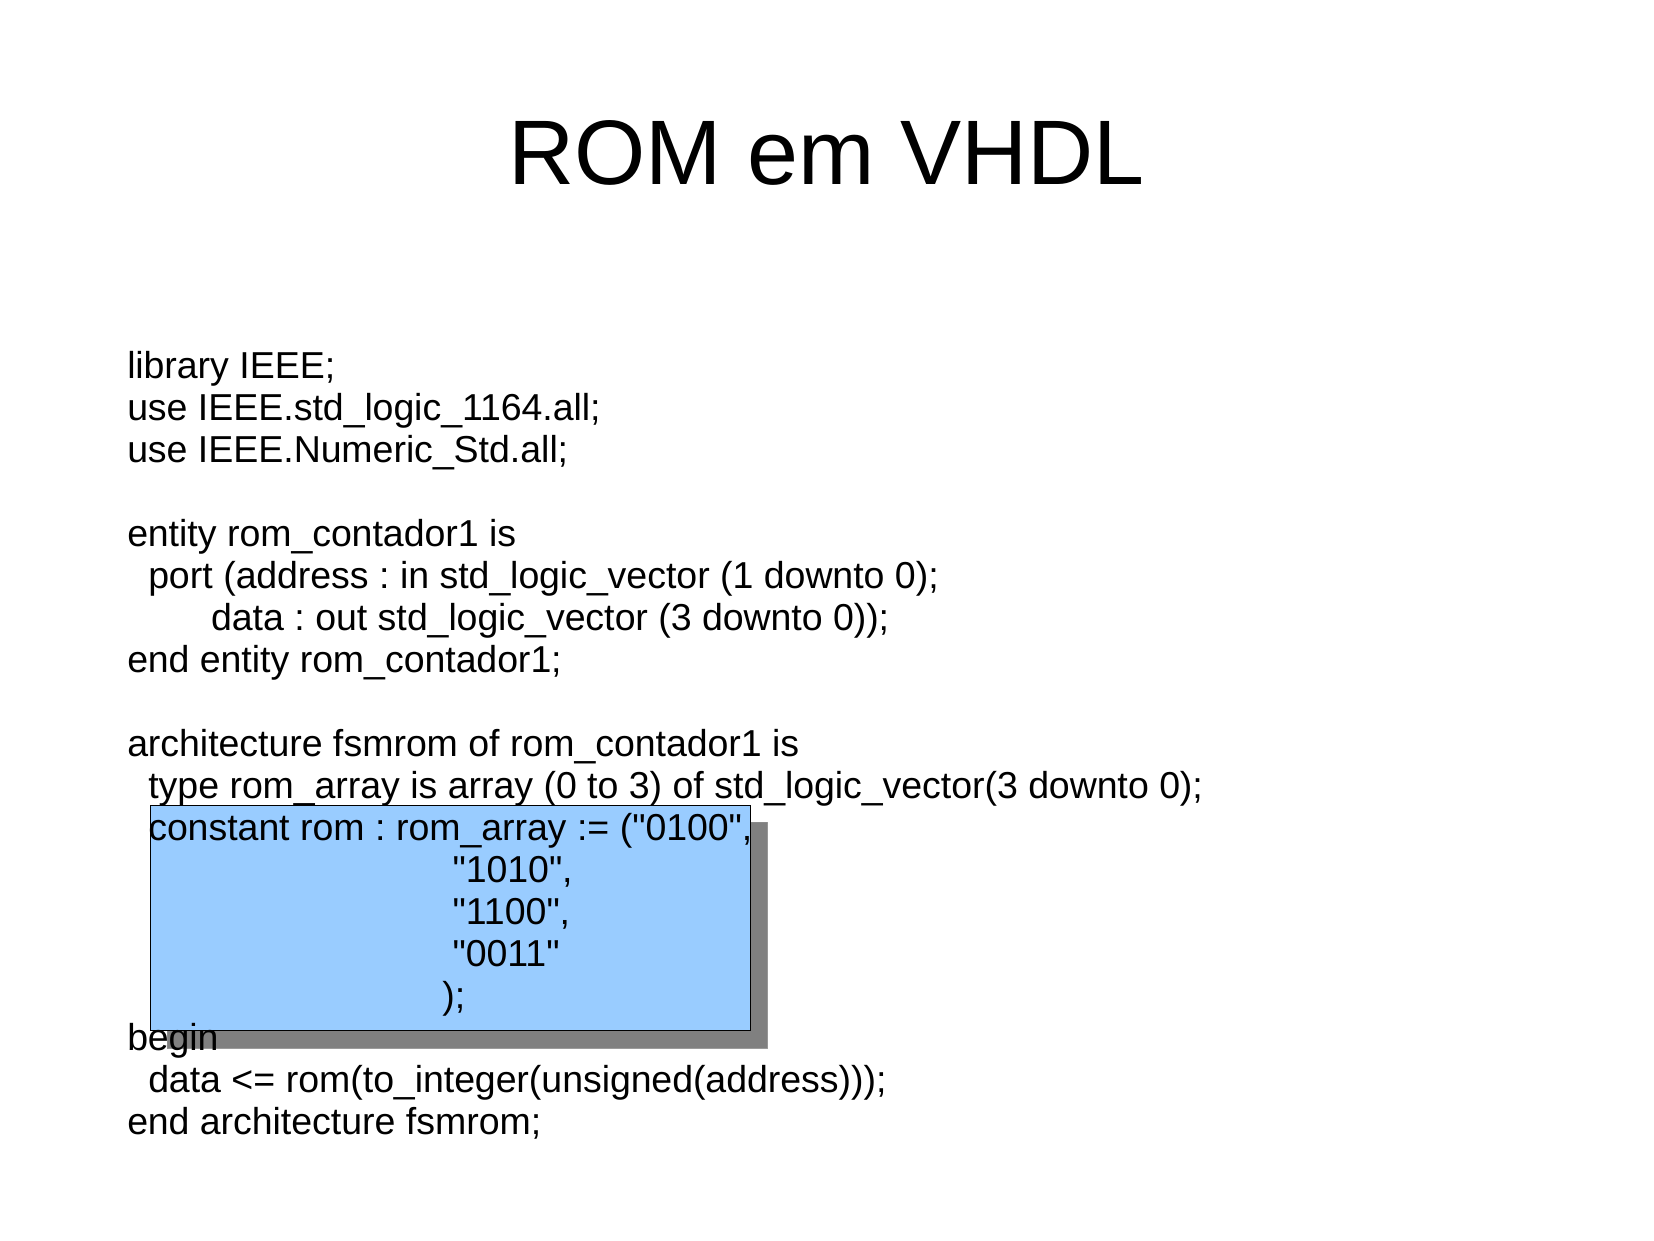

# ROM em VHDL
library IEEE;
use IEEE.std_logic_1164.all;
use IEEE.Numeric_Std.all;
entity rom_contador1 is
 port (address : in std_logic_vector (1 downto 0);
 data : out std_logic_vector (3 downto 0));
end entity rom_contador1;
architecture fsmrom of rom_contador1 is
 type rom_array is array (0 to 3) of std_logic_vector(3 downto 0);
 constant rom : rom_array := ("0100",
 "1010",
 "1100",
 "0011"
 );
begin
 data <= rom(to_integer(unsigned(address)));
end architecture fsmrom;